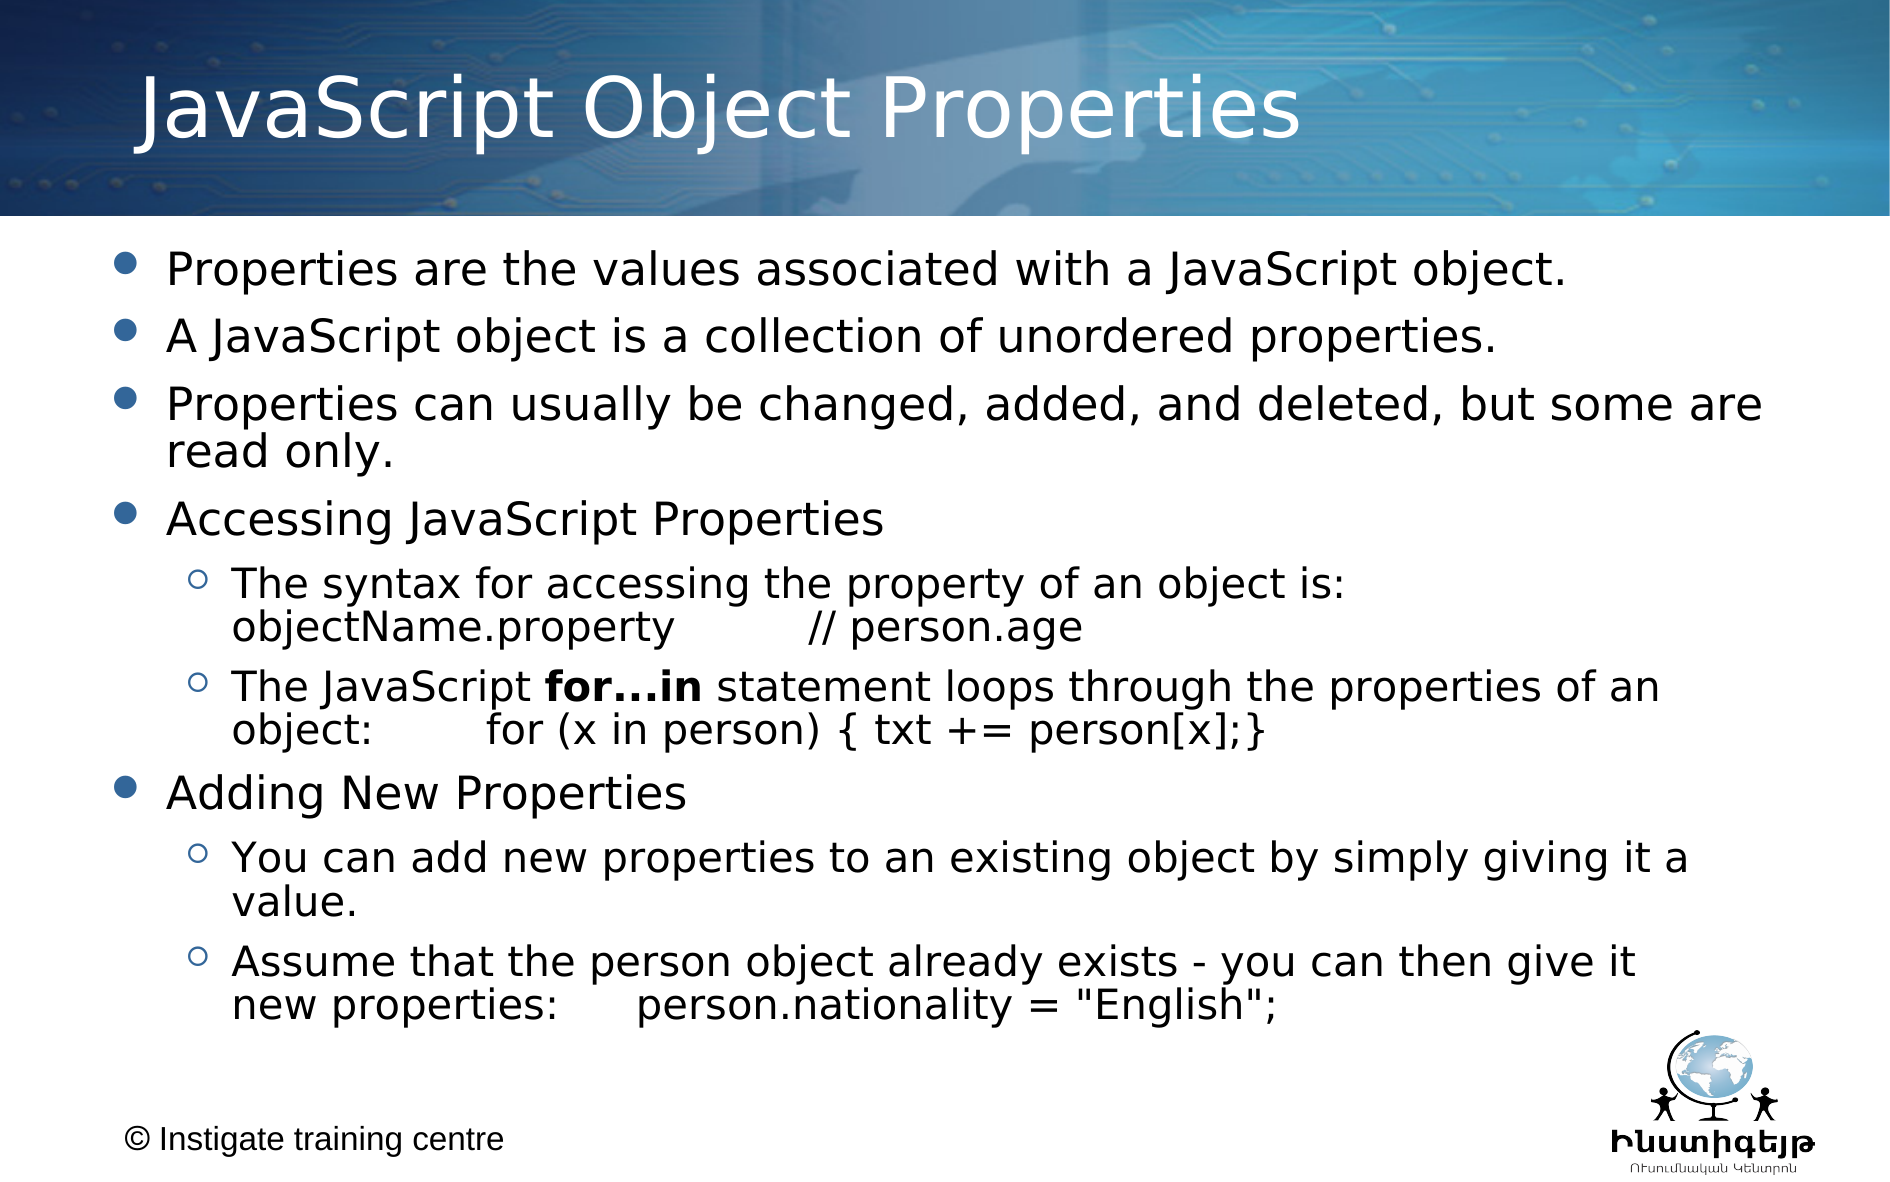

JavaScript Object Properties
# Properties are the values associated with a JavaScript object.
A JavaScript object is a collection of unordered properties.
Properties can usually be changed, added, and deleted, but some are read only.
Accessing JavaScript Properties
The syntax for accessing the property of an object is:
objectName.property // person.age
The JavaScript for...in statement loops through the properties of an object: 		for (x in person) { txt += person[x];}
Adding New Properties
You can add new properties to an existing object by simply giving it a value.
Assume that the person object already exists - you can then give it
new properties: 	person.nationality = "English";